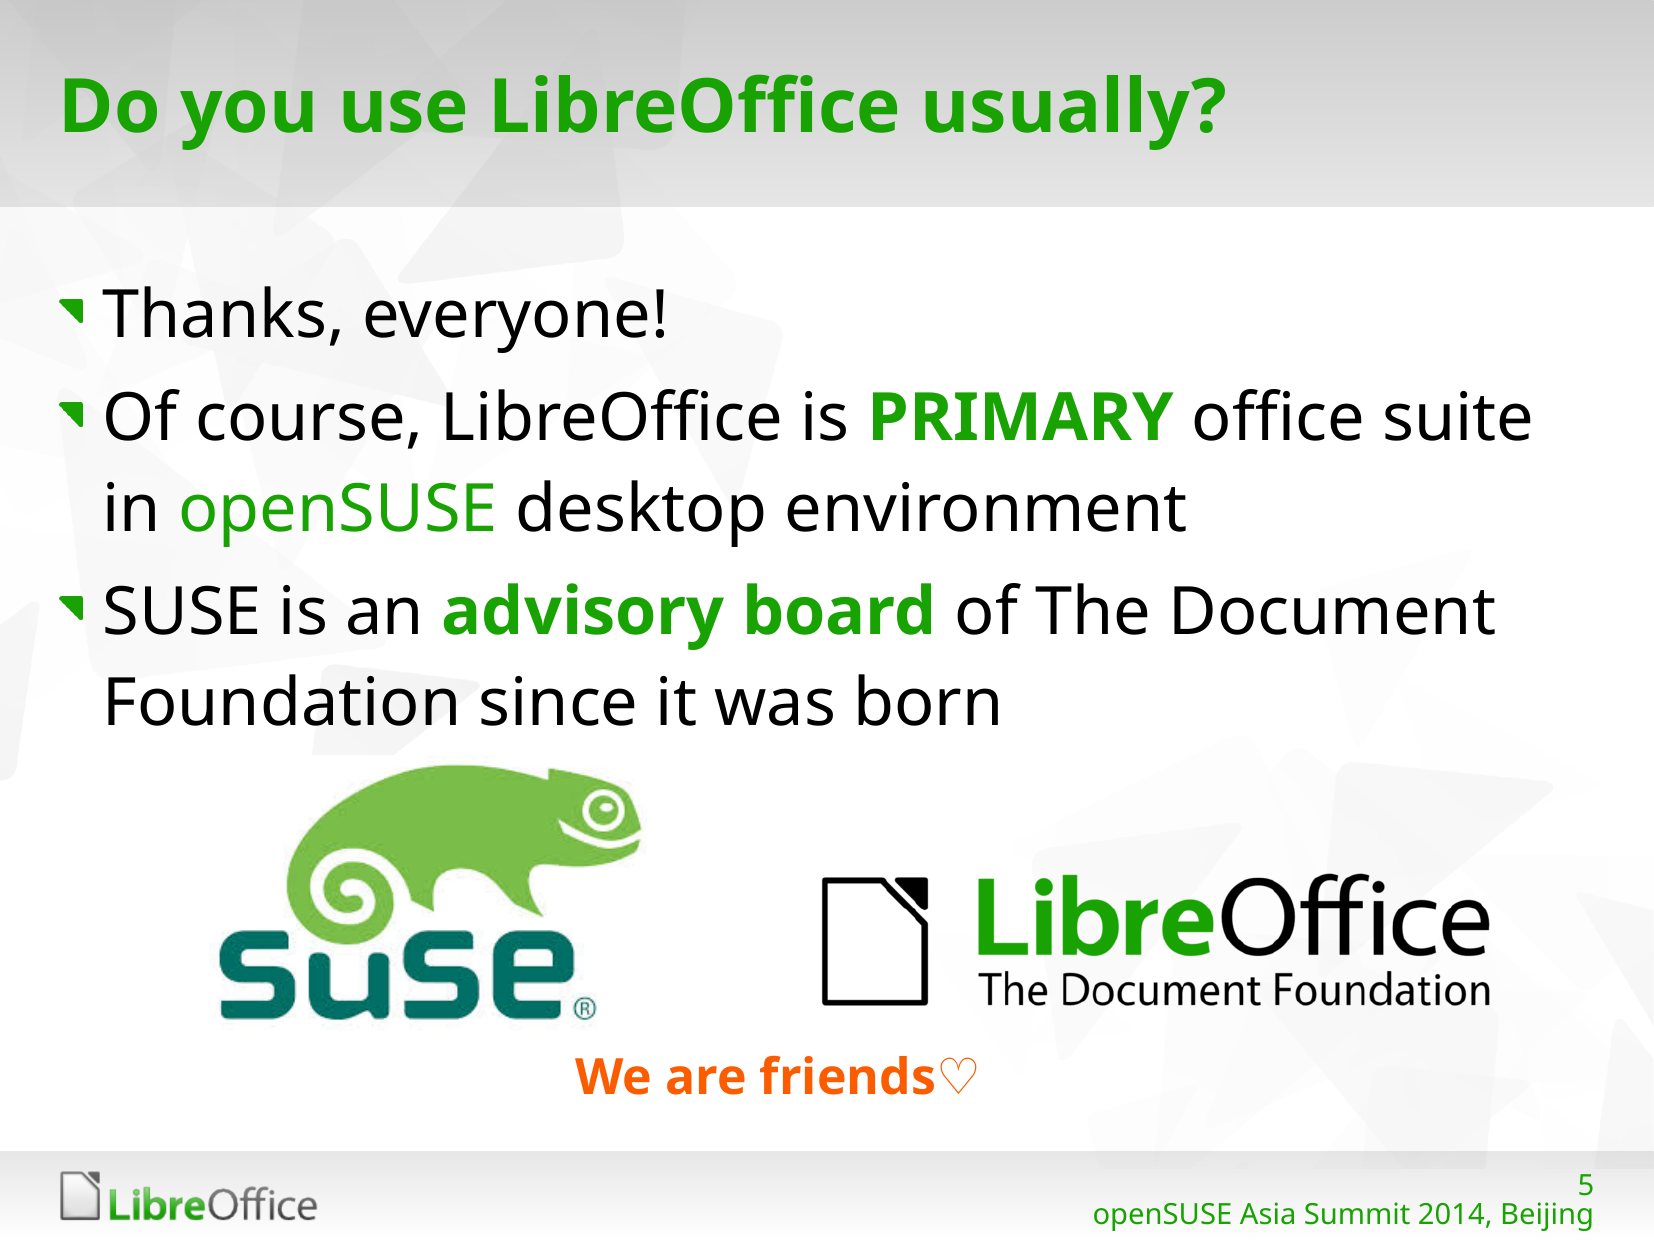

# Do you use LibreOffice usually?
Thanks, everyone!
Of course, LibreOffice is PRIMARY office suite in openSUSE desktop environment
SUSE is an advisory board of The Document Foundation since it was born
We are friends♡
5
openSUSE Asia Summit 2014, Beijing